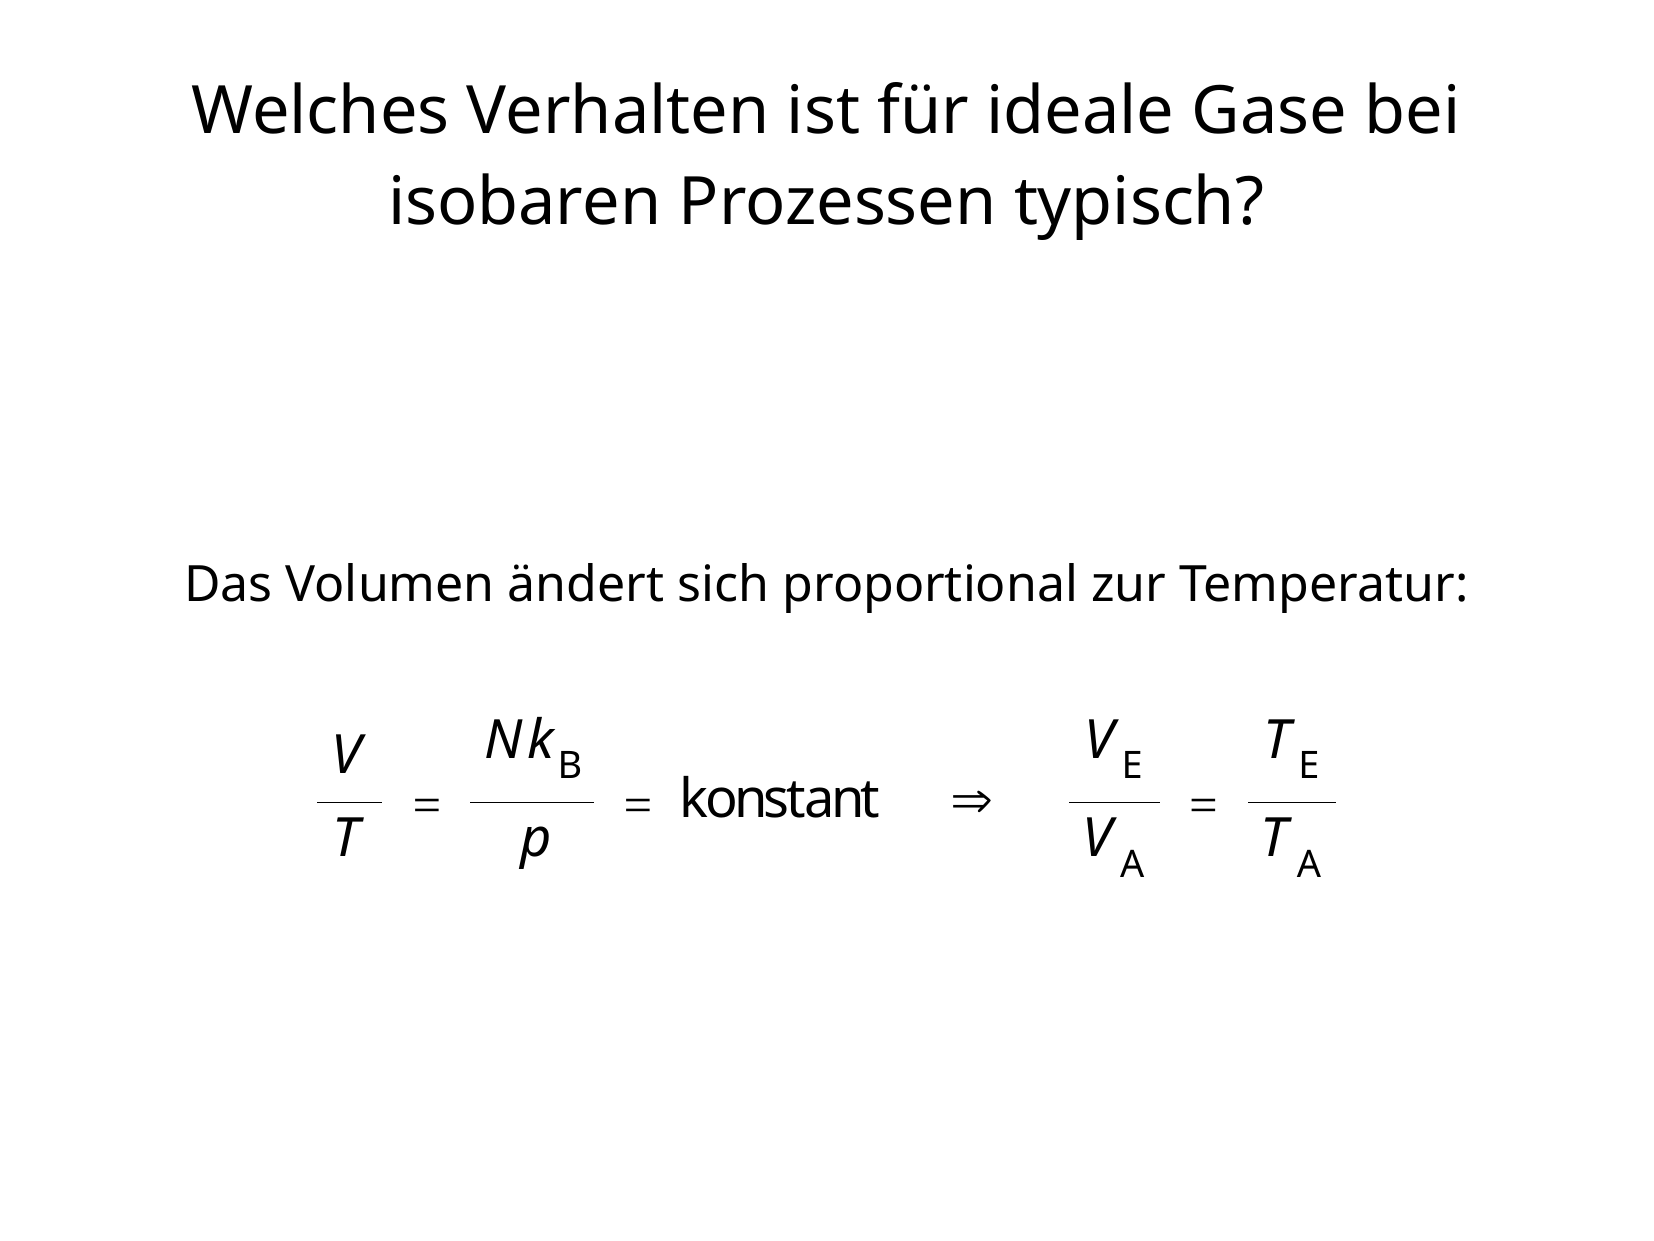

# Welches Verhalten ist für ideale Gase bei isobaren Prozessen typisch?
Das Volumen ändert sich proportional zur Temperatur: